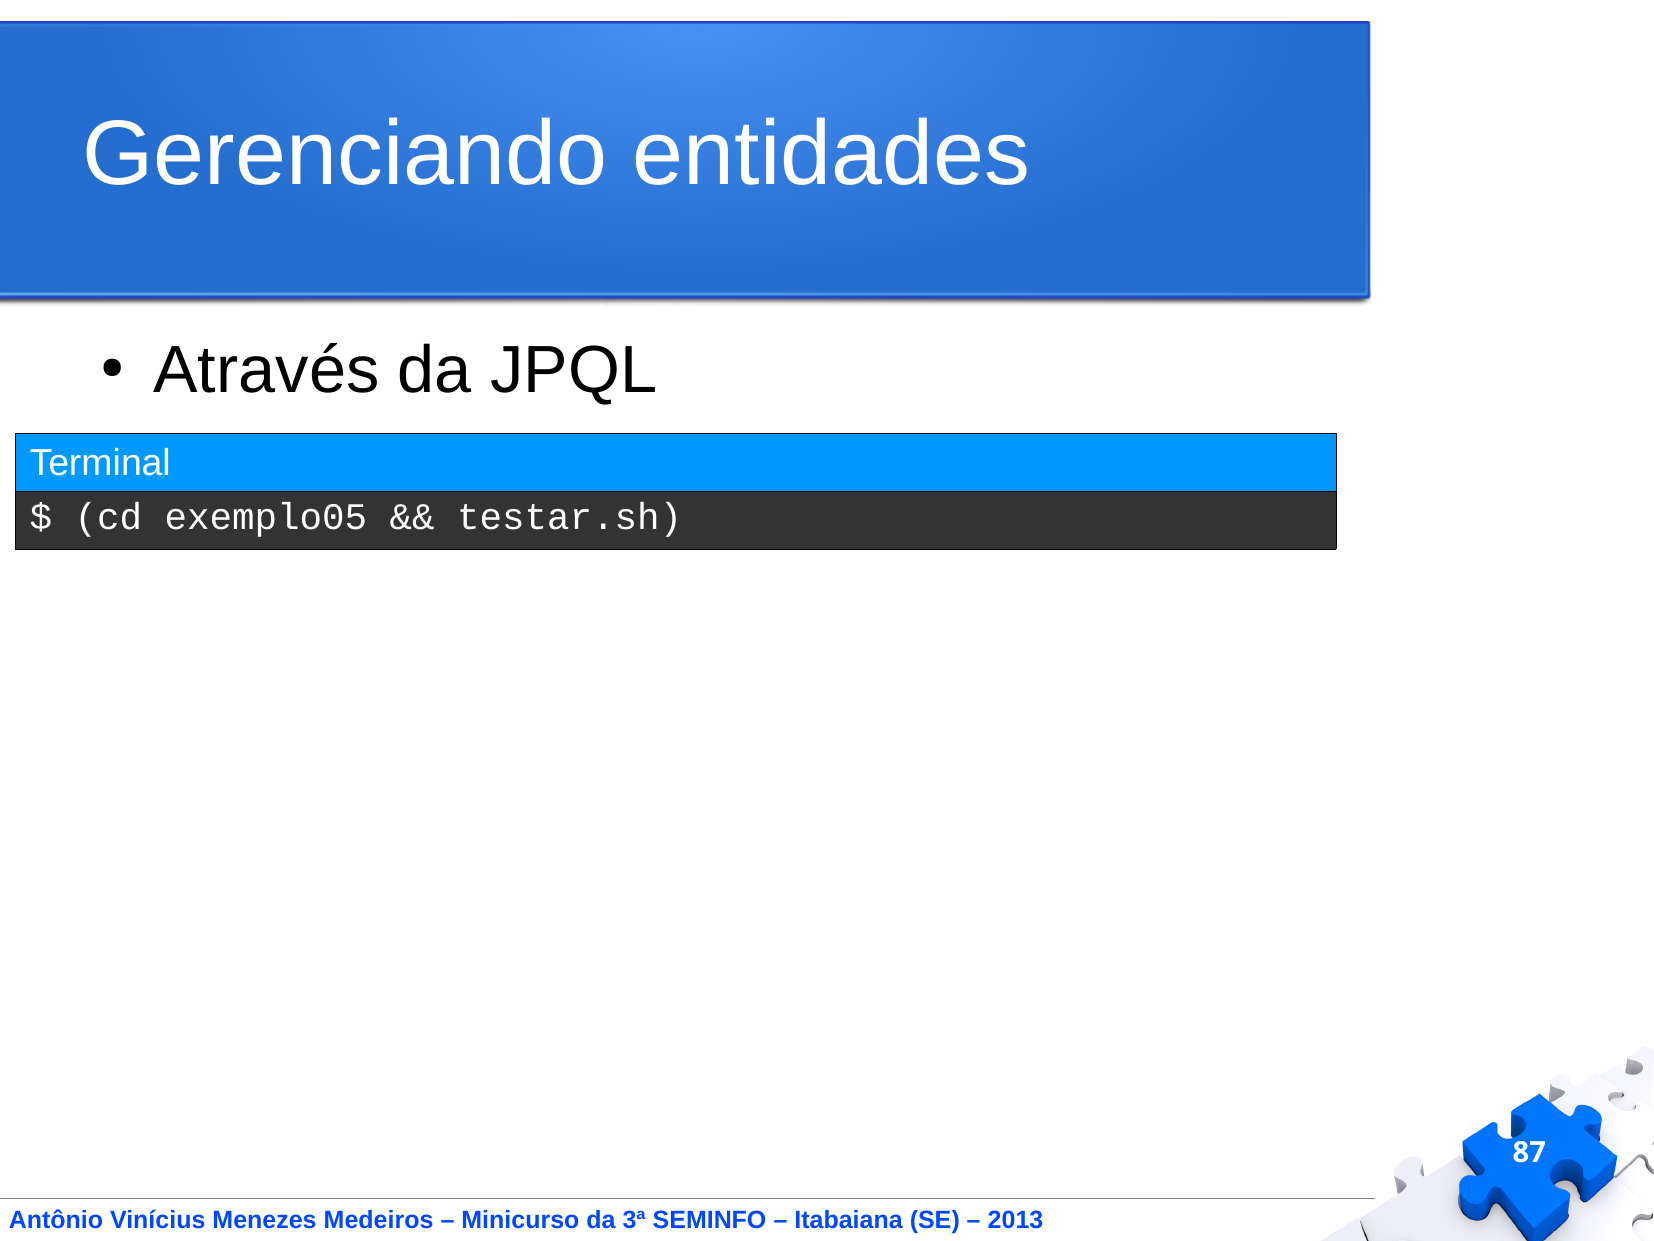

# Gerenciando entidades
Através da JPQL
| Terminal |
| --- |
| $ (cd exemplo05 && testar.sh) |
87